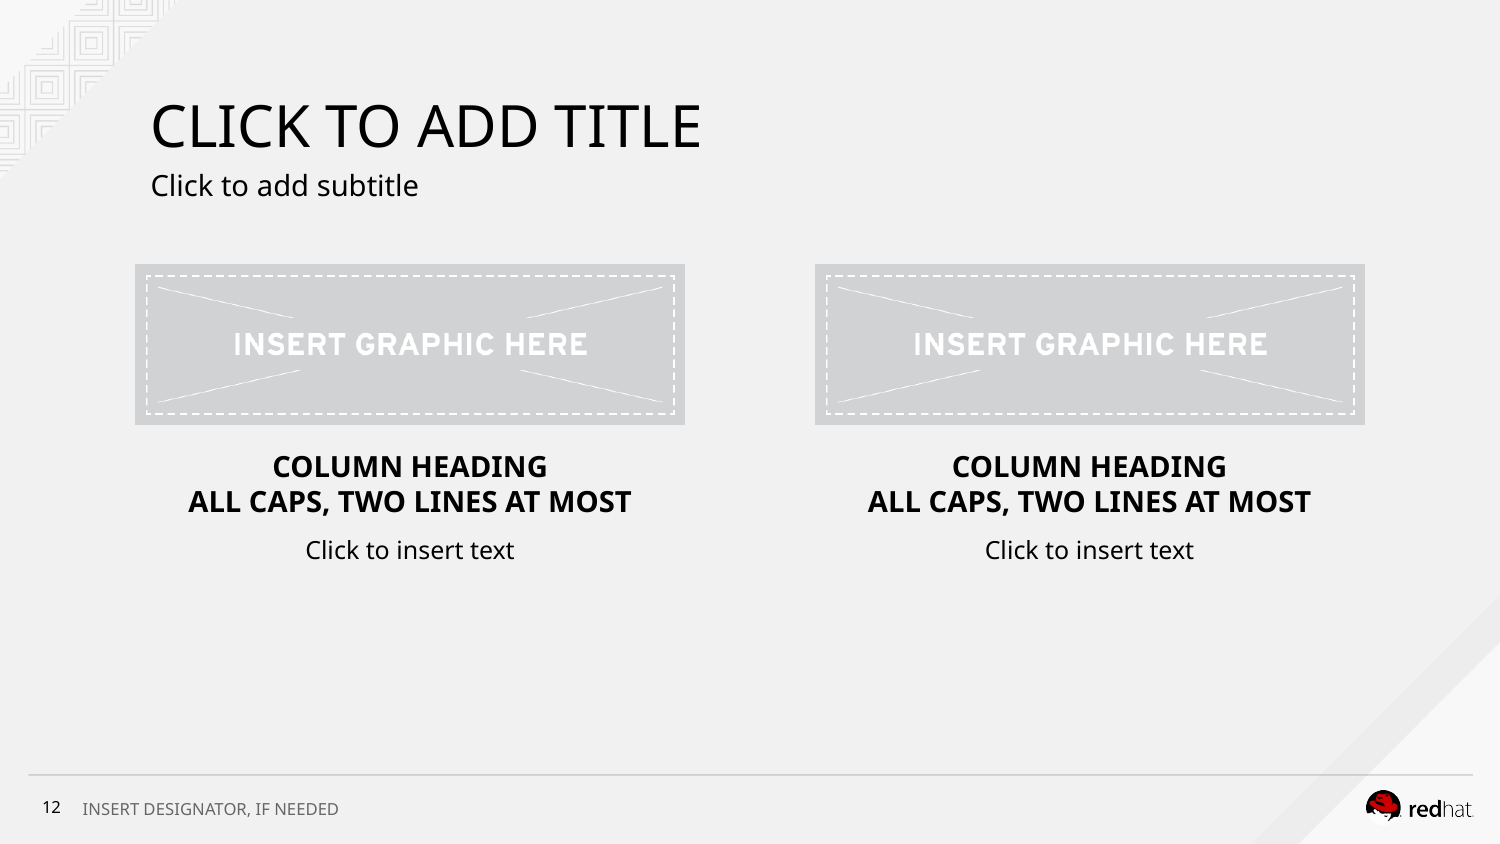

CLICK TO ADD TITLE
Click to add subtitle
COLUMN HEADING
ALL CAPS, TWO LINES AT MOST
# COLUMN HEADING
ALL CAPS, TWO LINES AT MOST
Click to insert text
Click to insert text